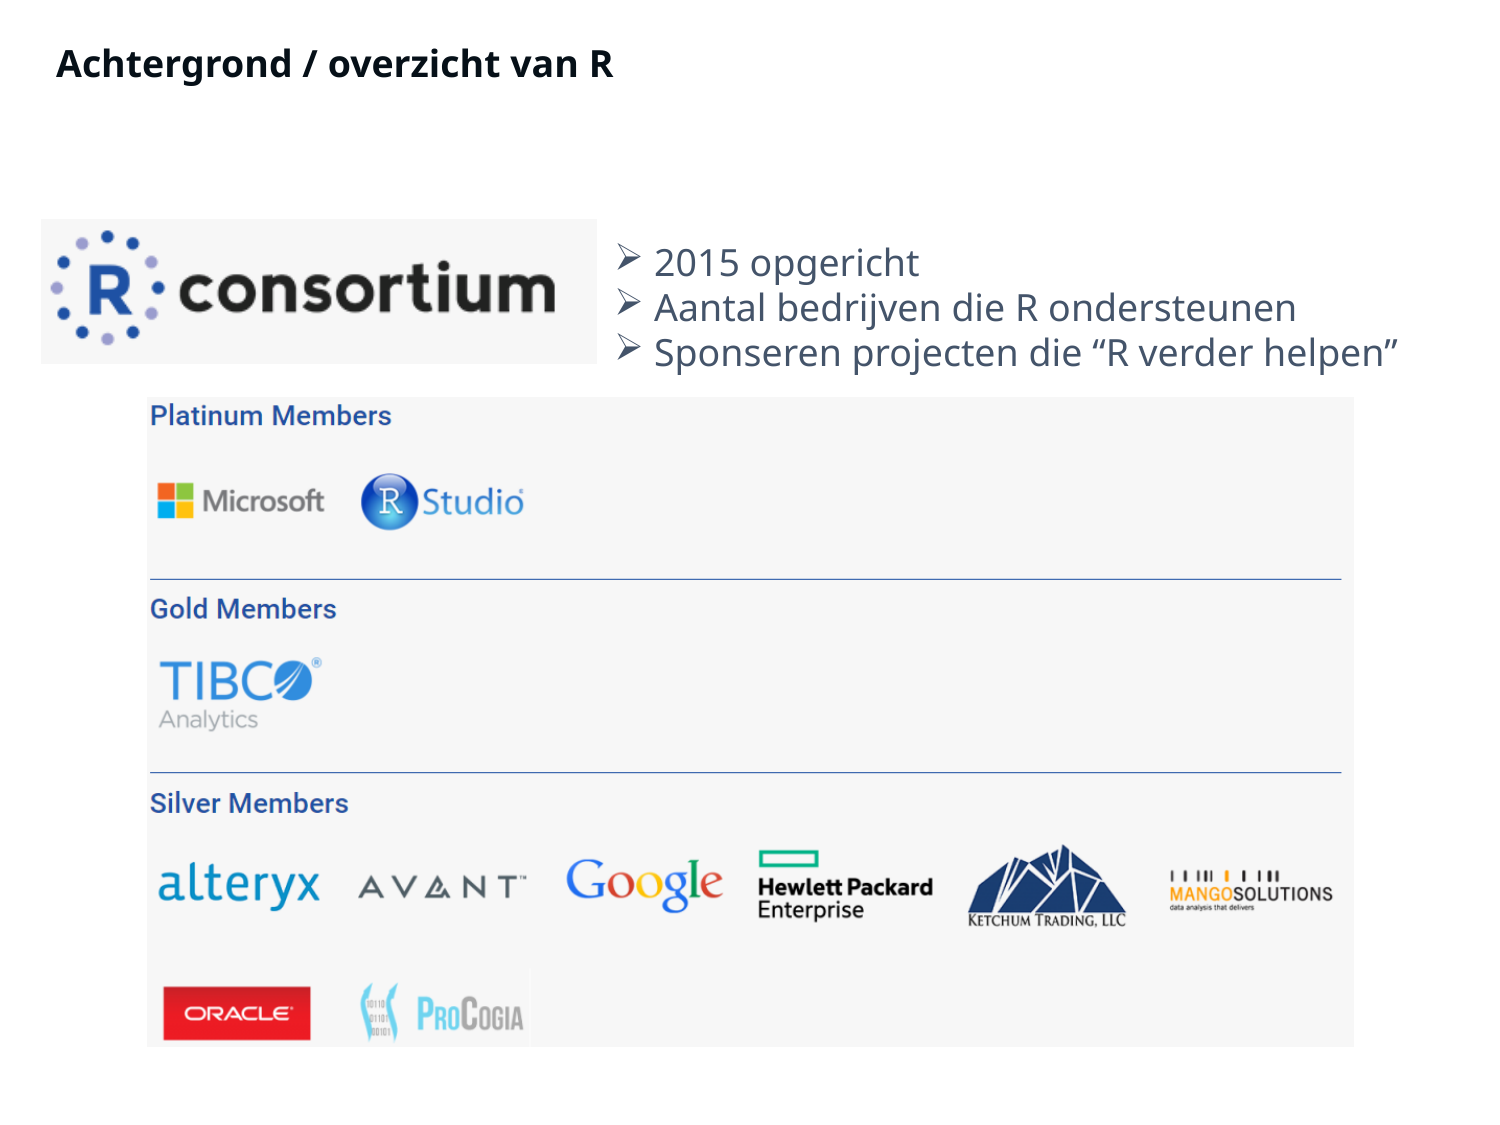

Achtergrond / overzicht van R
 2015 opgericht
 Aantal bedrijven die R ondersteunen
 Sponseren projecten die “R verder helpen”